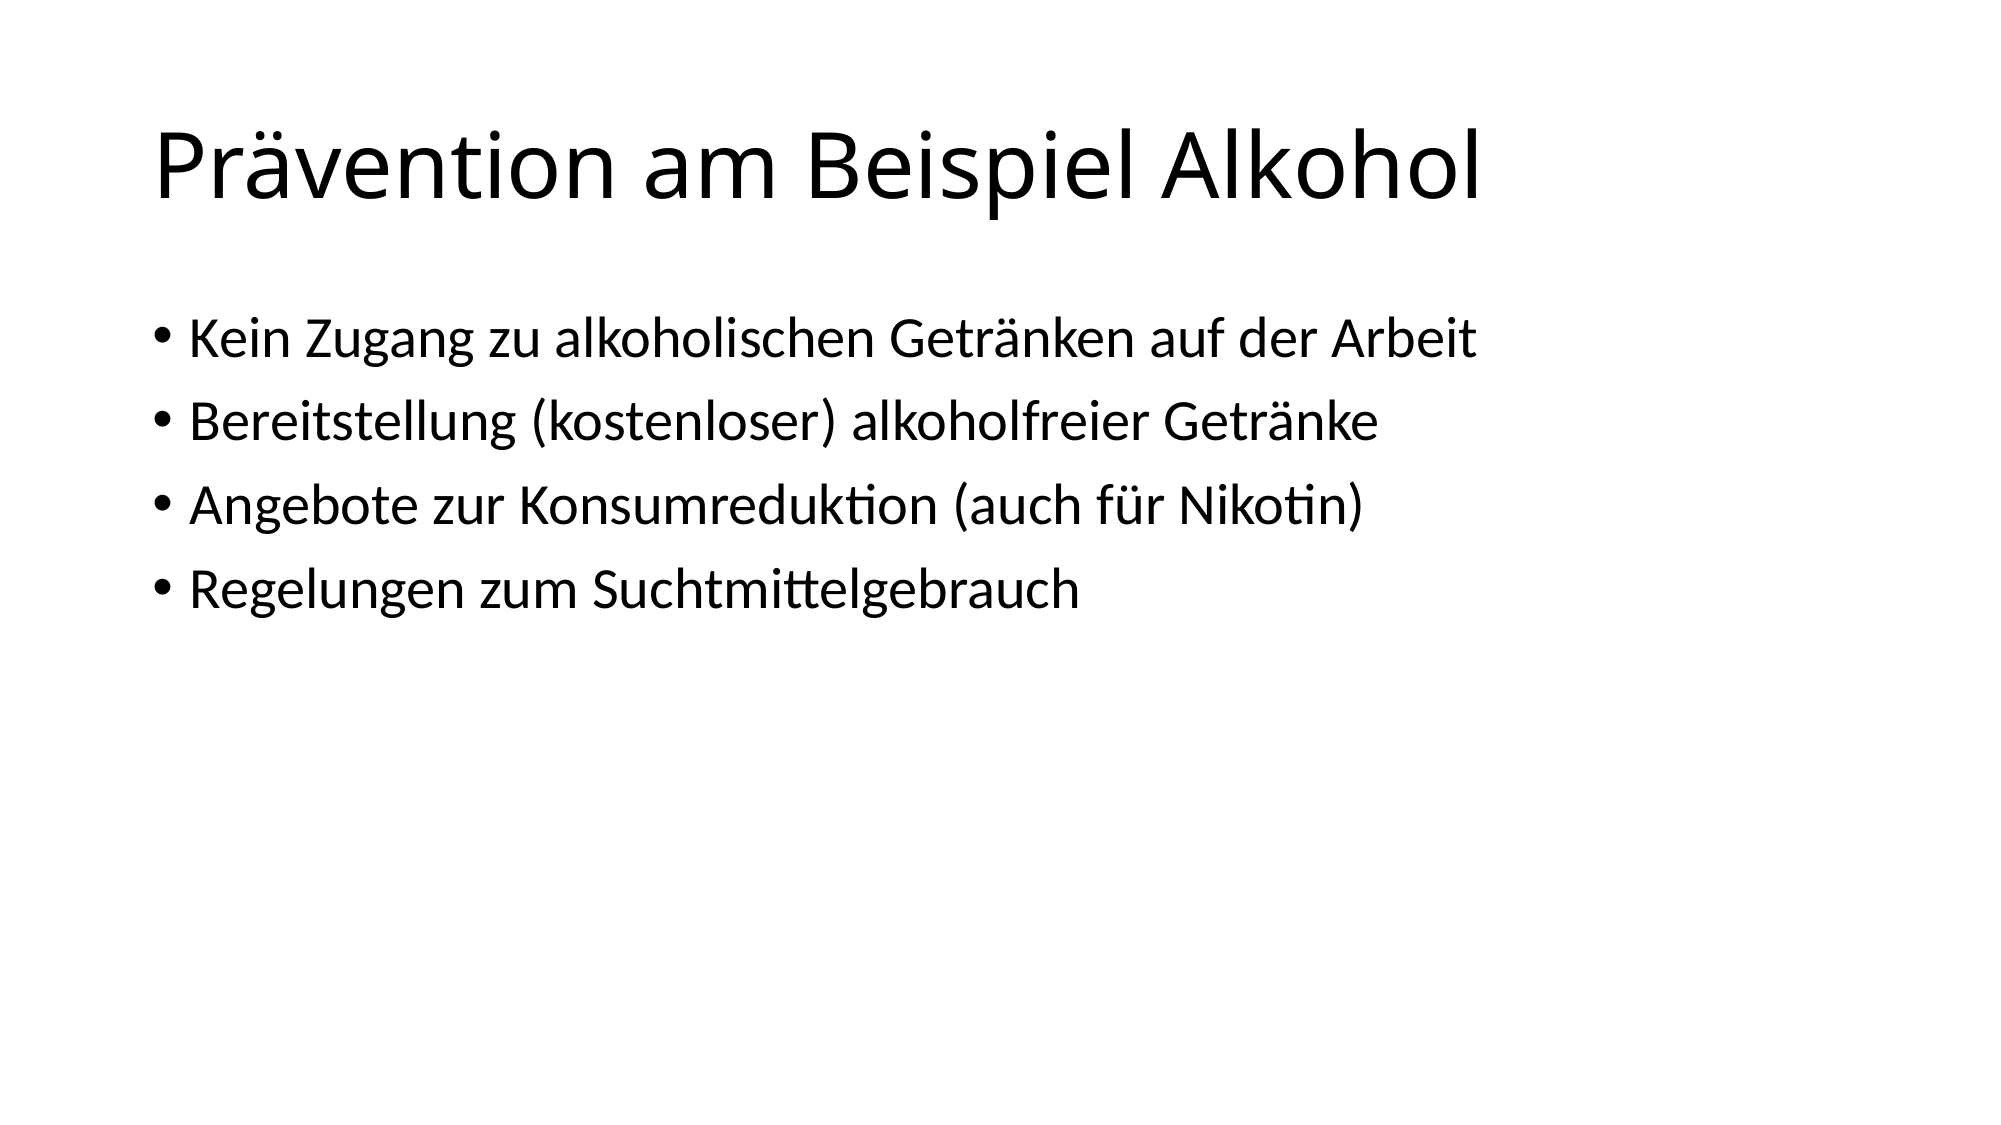

# Prävention am Beispiel Alkohol
Kein Zugang zu alkoholischen Getränken auf der Arbeit
Bereitstellung (kostenloser) alkoholfreier Getränke
Angebote zur Konsumreduktion (auch für Nikotin)
Regelungen zum Suchtmittelgebrauch